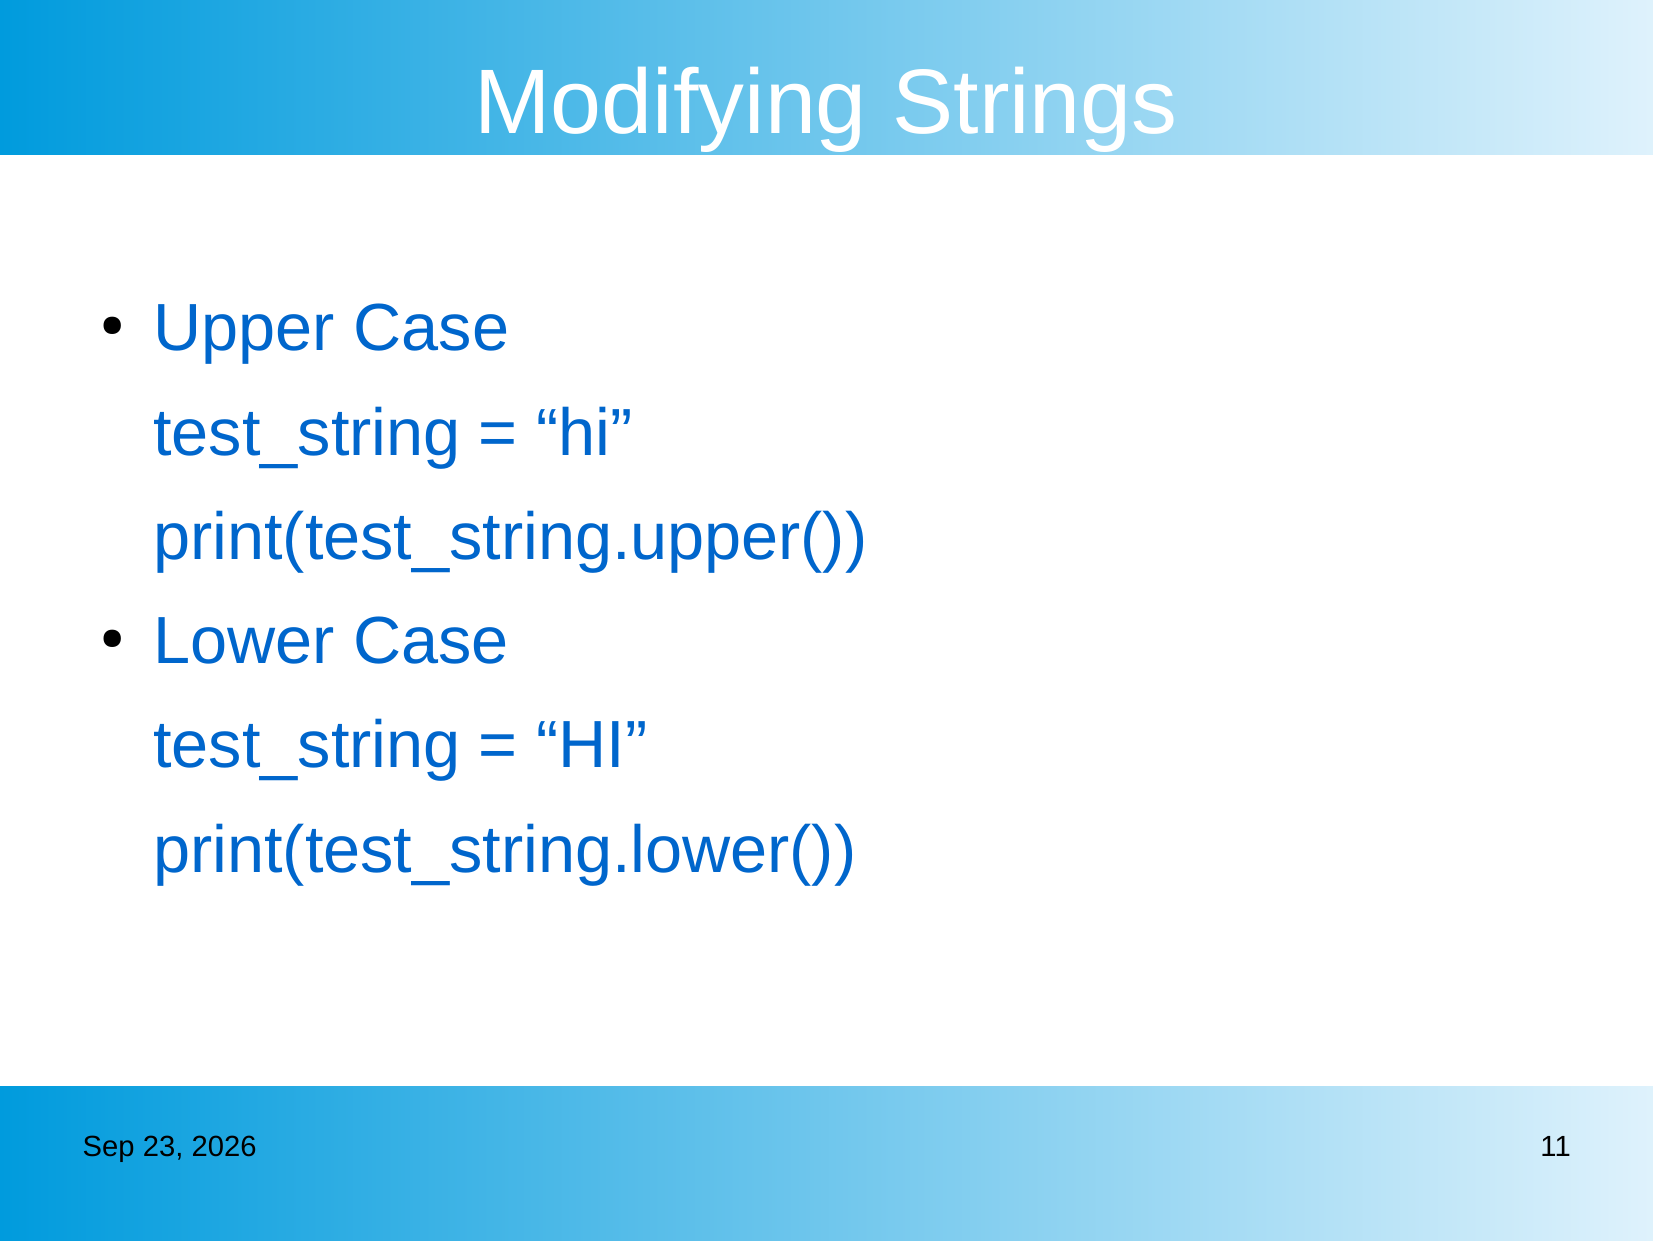

# Modifying Strings
Upper Case
test_string = “hi”
print(test_string.upper())
Lower Case
test_string = “HI”
print(test_string.lower())
11